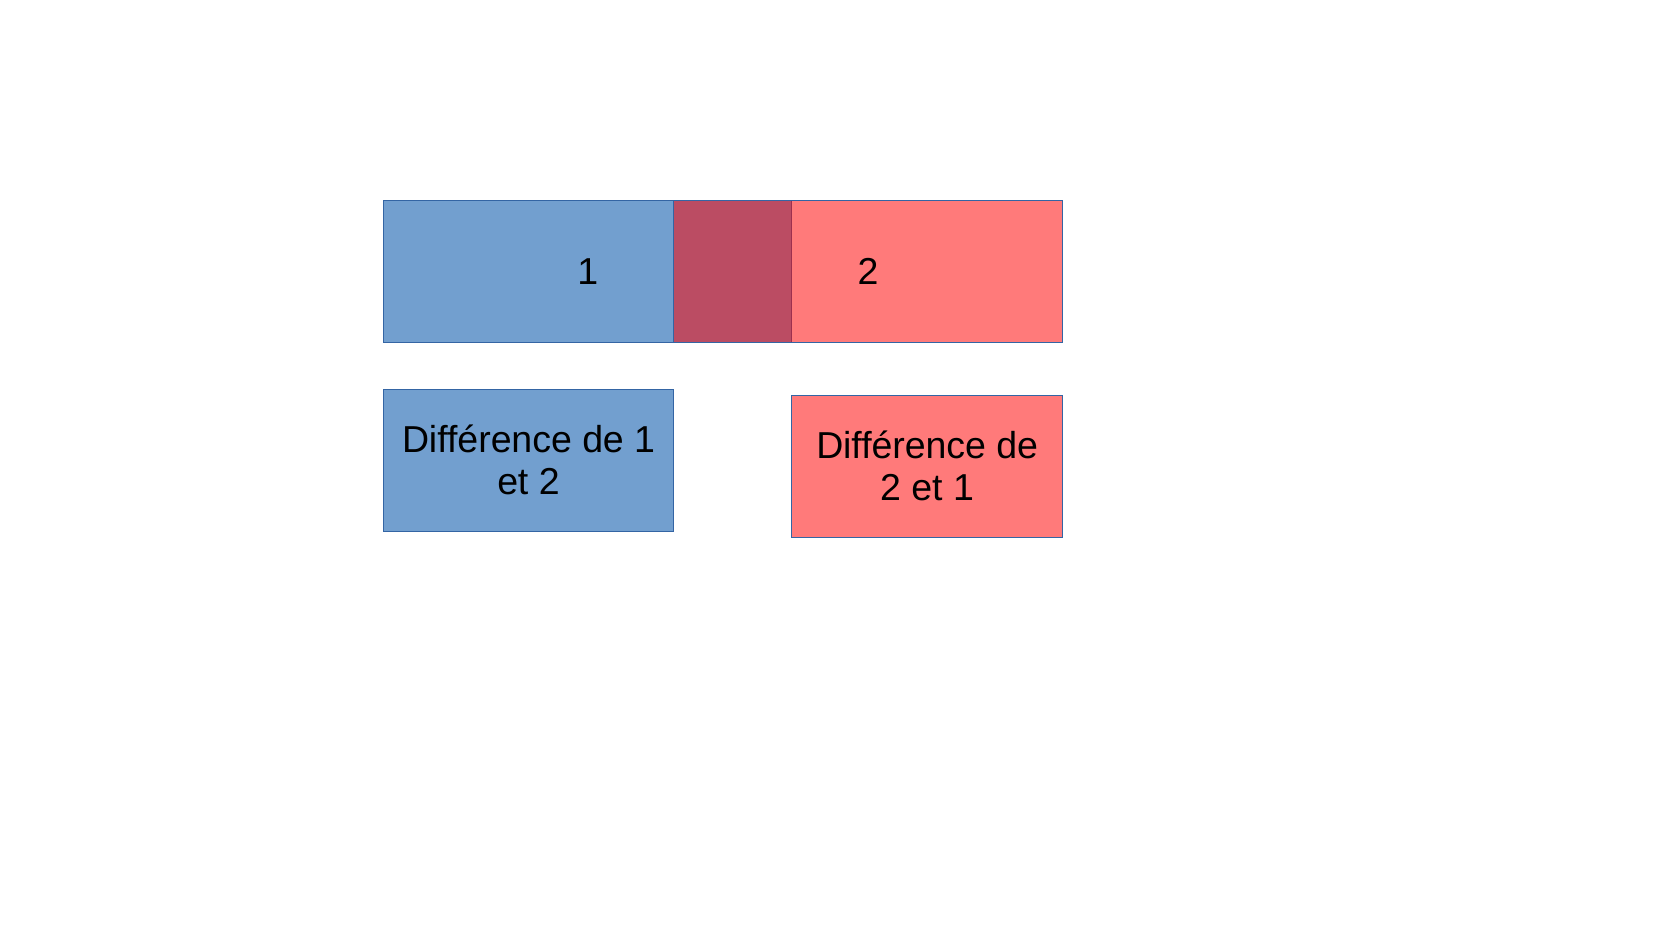

1
2
Différence de 1 et 2
Différence de 2 et 1